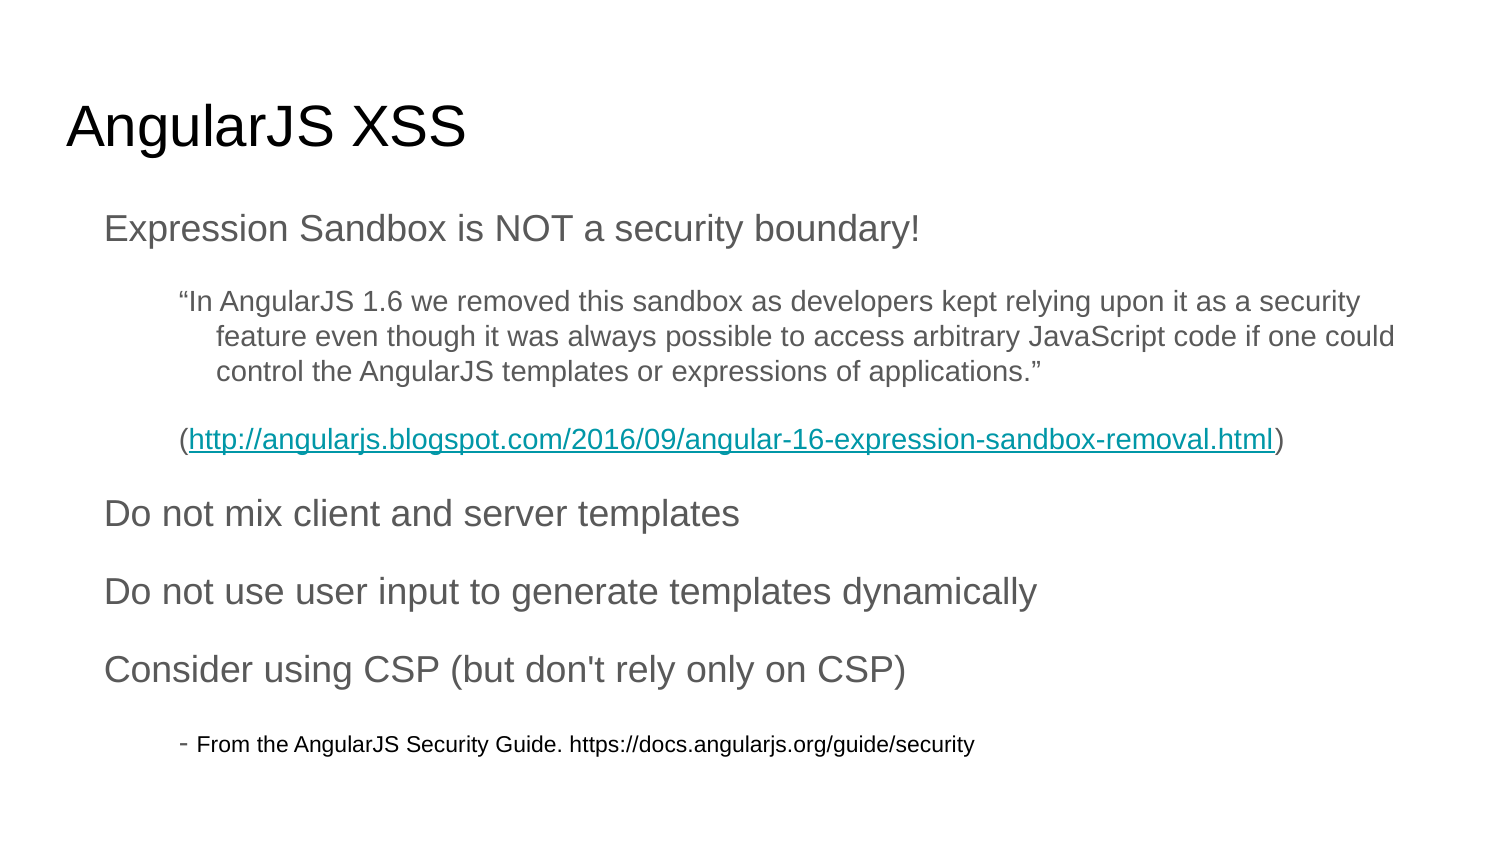

# AngularJS XSS
Expression Sandbox is NOT a security boundary!
“In AngularJS 1.6 we removed this sandbox as developers kept relying upon it as a security feature even though it was always possible to access arbitrary JavaScript code if one could control the AngularJS templates or expressions of applications.”
(http://angularjs.blogspot.com/2016/09/angular-16-expression-sandbox-removal.html)
Do not mix client and server templates
Do not use user input to generate templates dynamically
Consider using CSP (but don't rely only on CSP)
- From the AngularJS Security Guide. https://docs.angularjs.org/guide/security